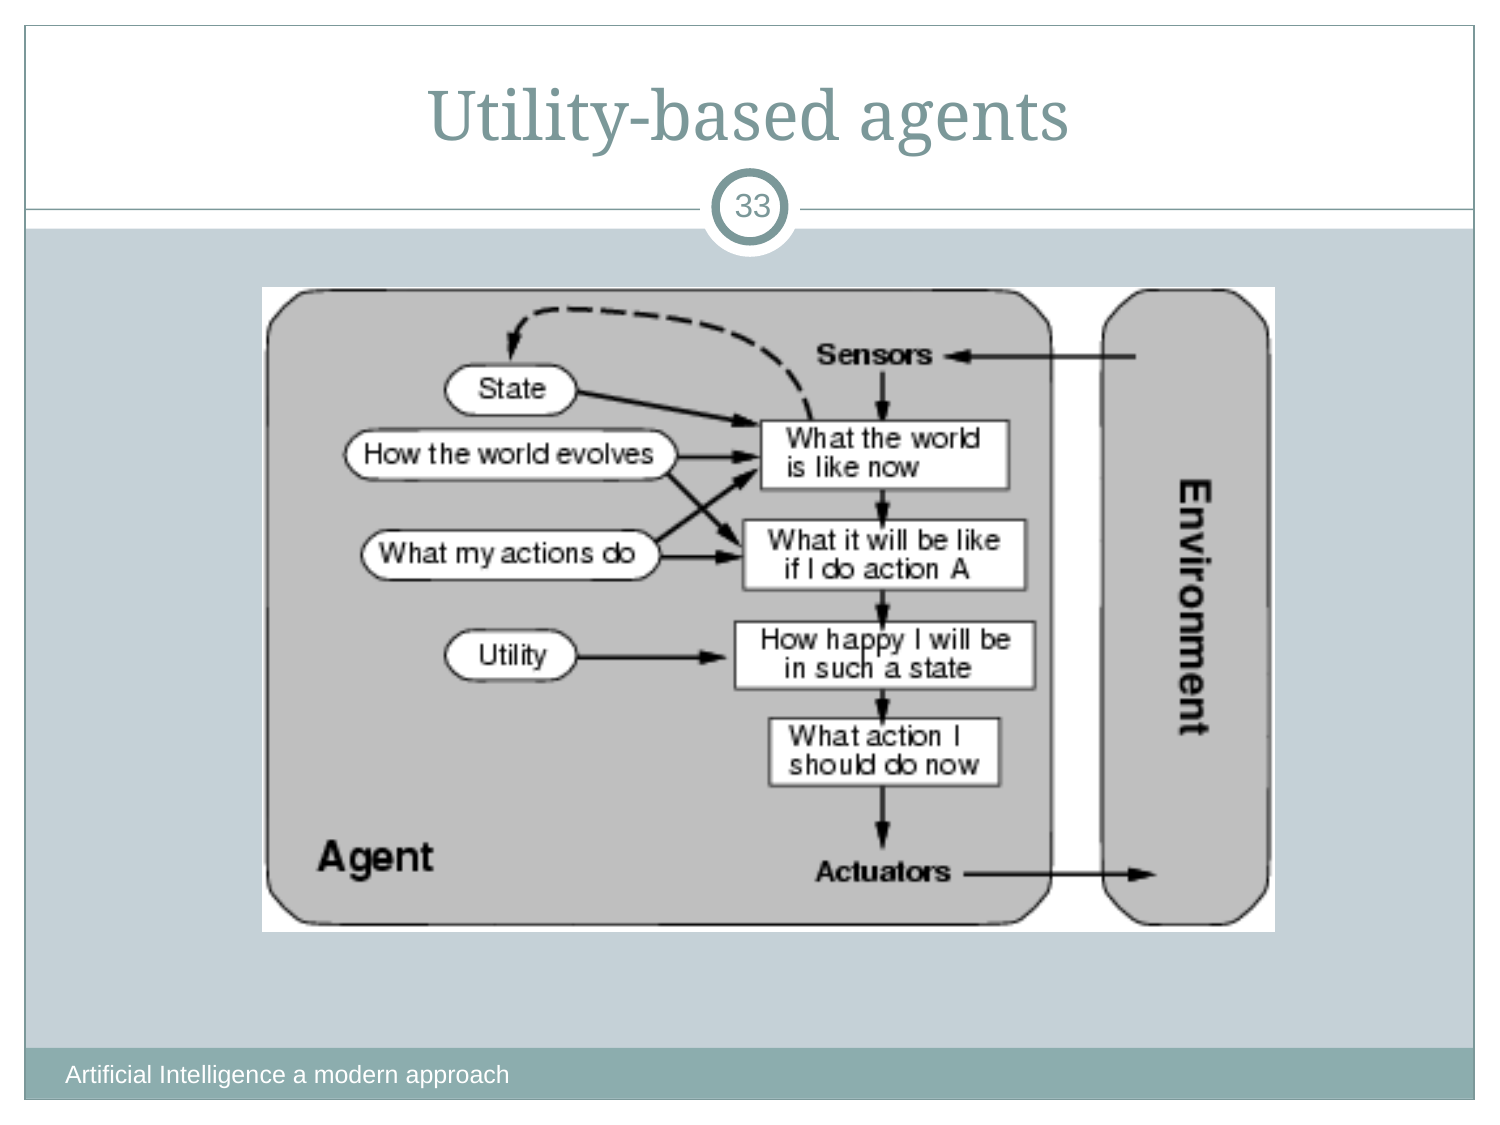

# Utility-based agents
Artificial Intelligence a modern approach